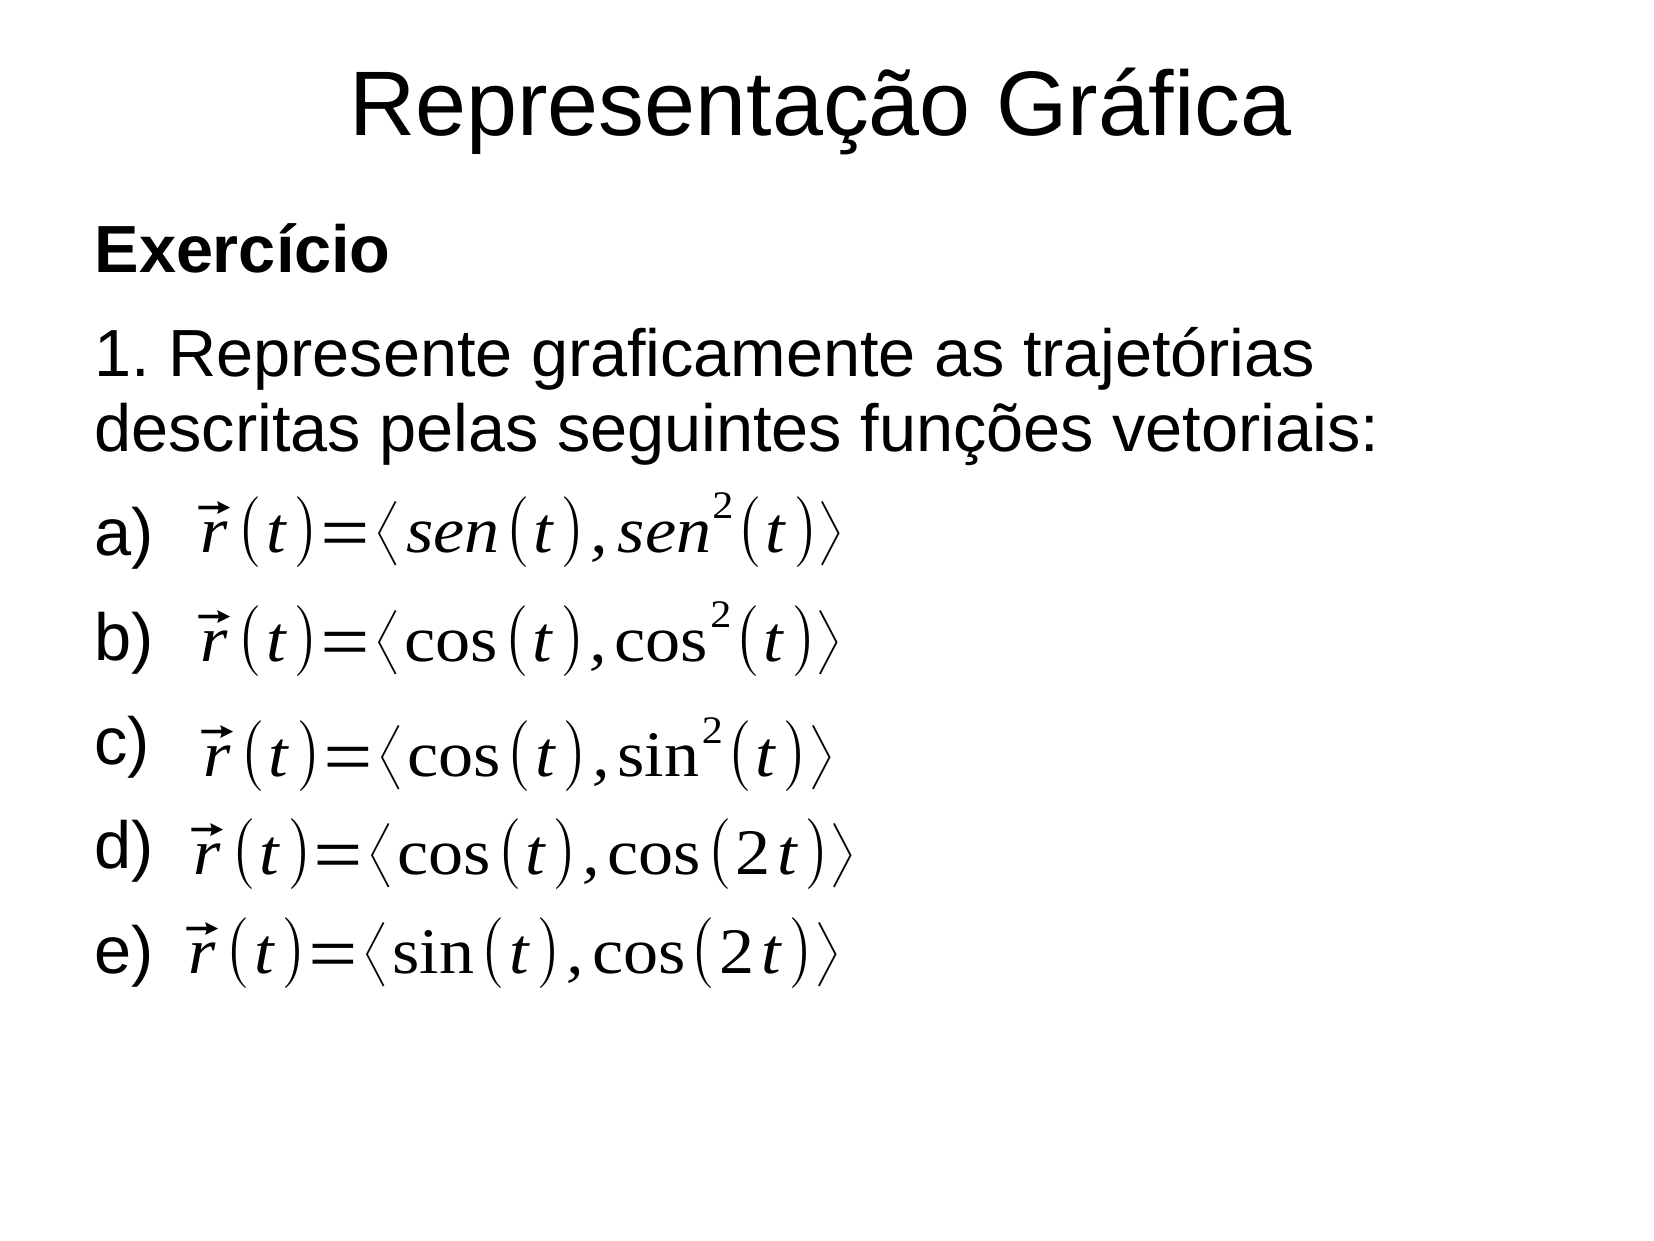

Representação Gráfica
# Exercício
1. Represente graficamente as trajetórias descritas pelas seguintes funções vetoriais:
a)
b)
c)
d)
e)